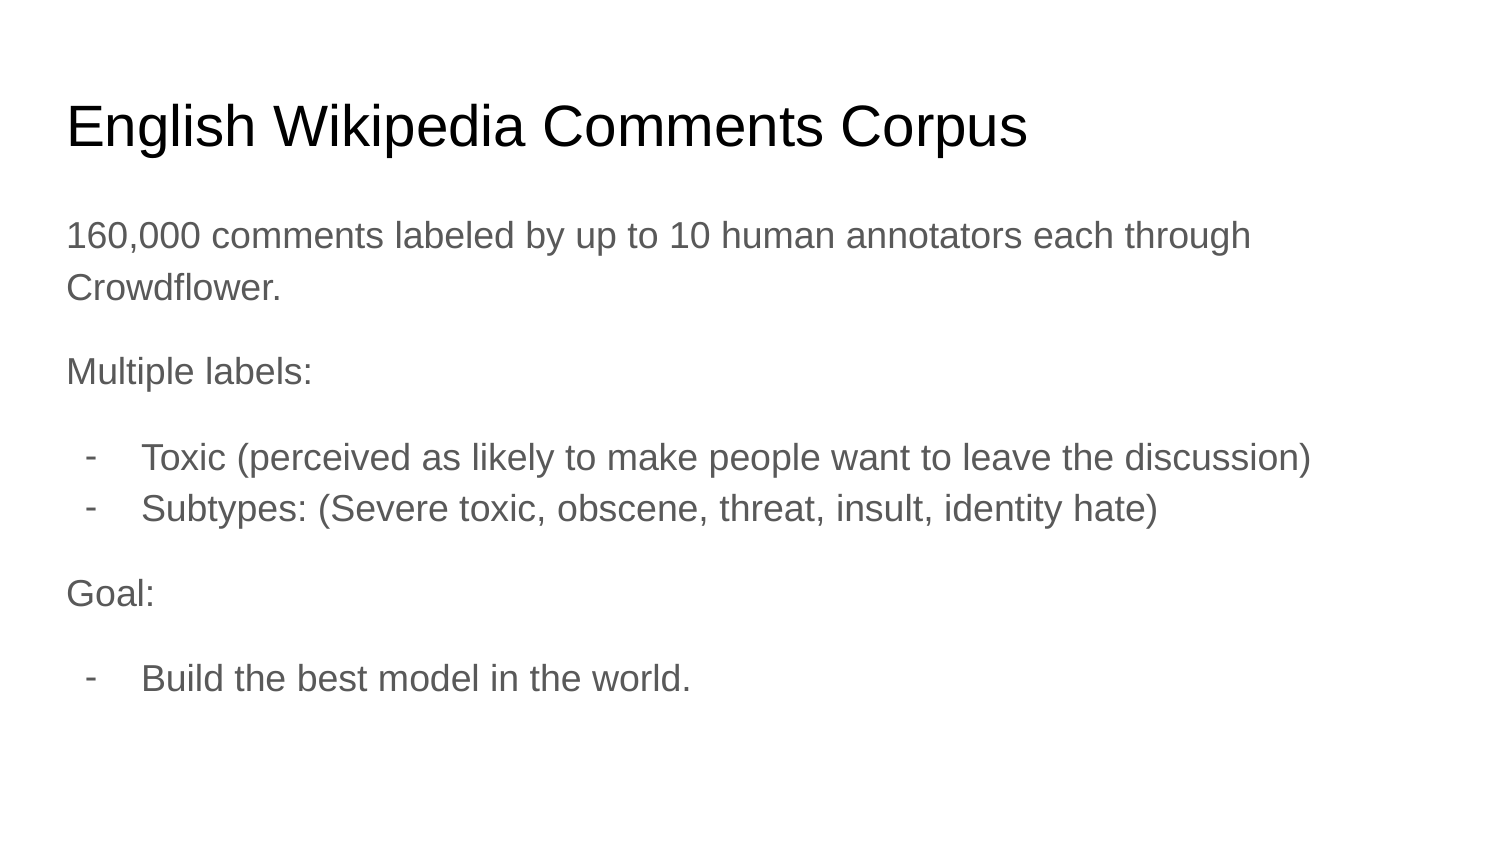

# English Wikipedia Comments Corpus
160,000 comments labeled by up to 10 human annotators each through Crowdflower.
Multiple labels:
Toxic (perceived as likely to make people want to leave the discussion)
Subtypes: (Severe toxic, obscene, threat, insult, identity hate)
Goal:
Build the best model in the world.